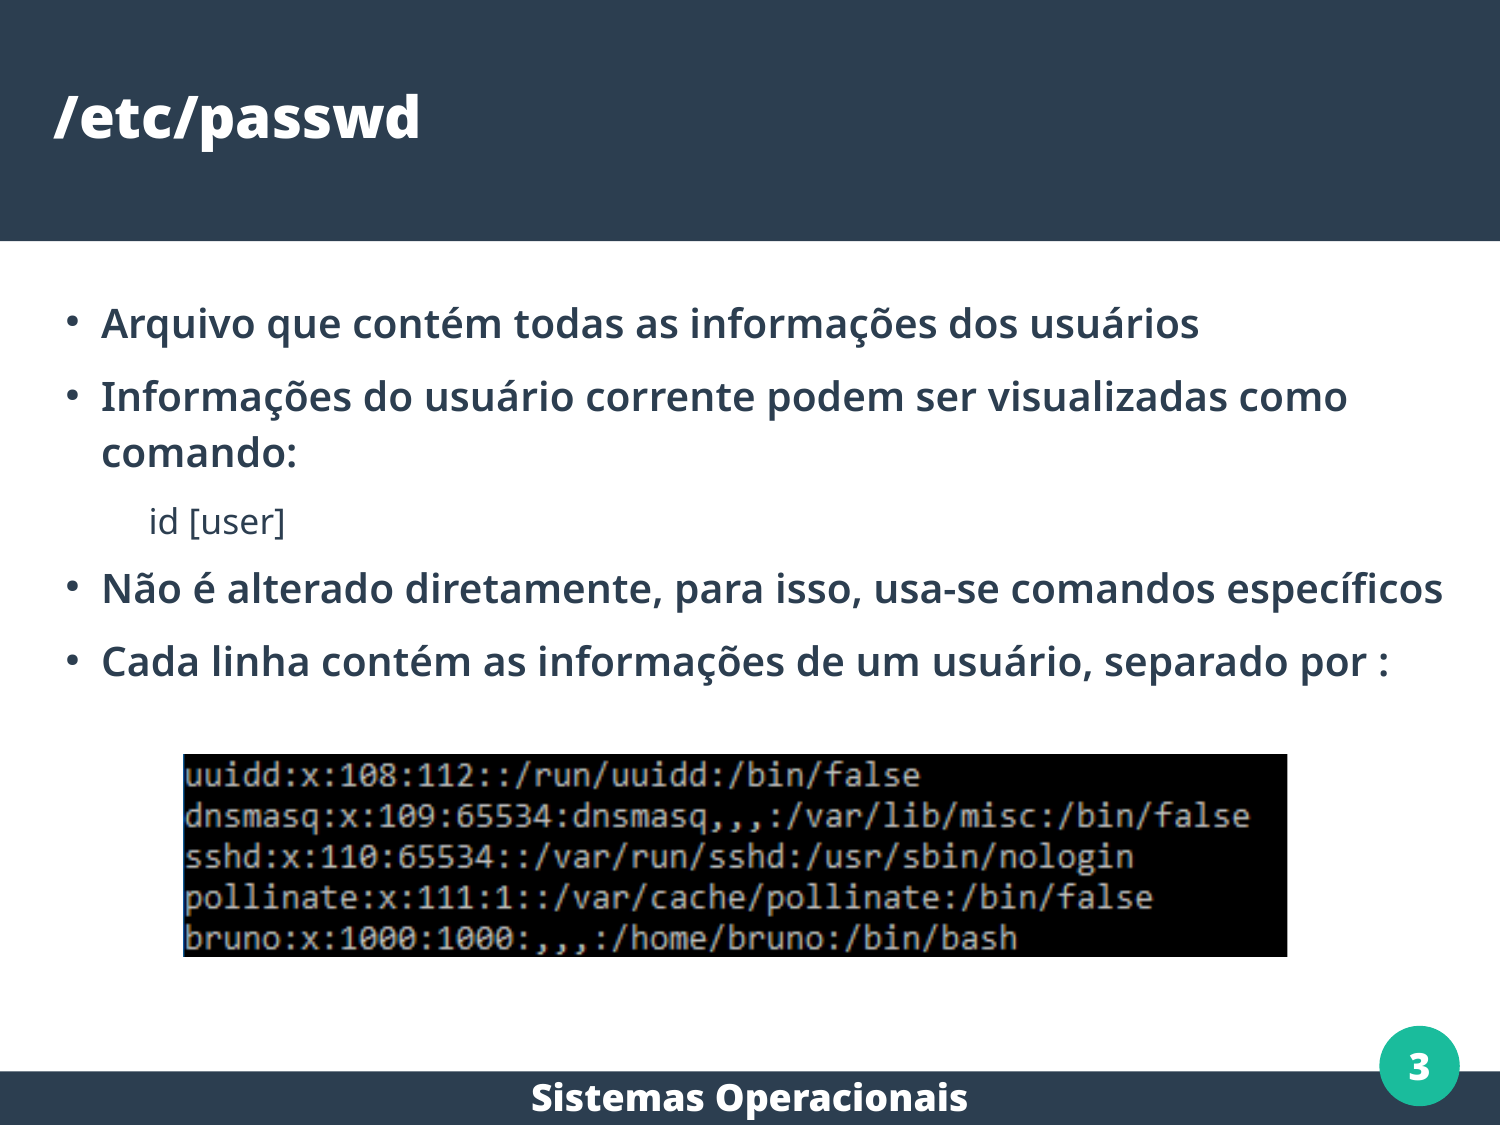

# /etc/passwd
Arquivo que contém todas as informações dos usuários
Informações do usuário corrente podem ser visualizadas como comando:
id [user]
Não é alterado diretamente, para isso, usa-se comandos específicos
Cada linha contém as informações de um usuário, separado por :
3
Sistemas Operacionais